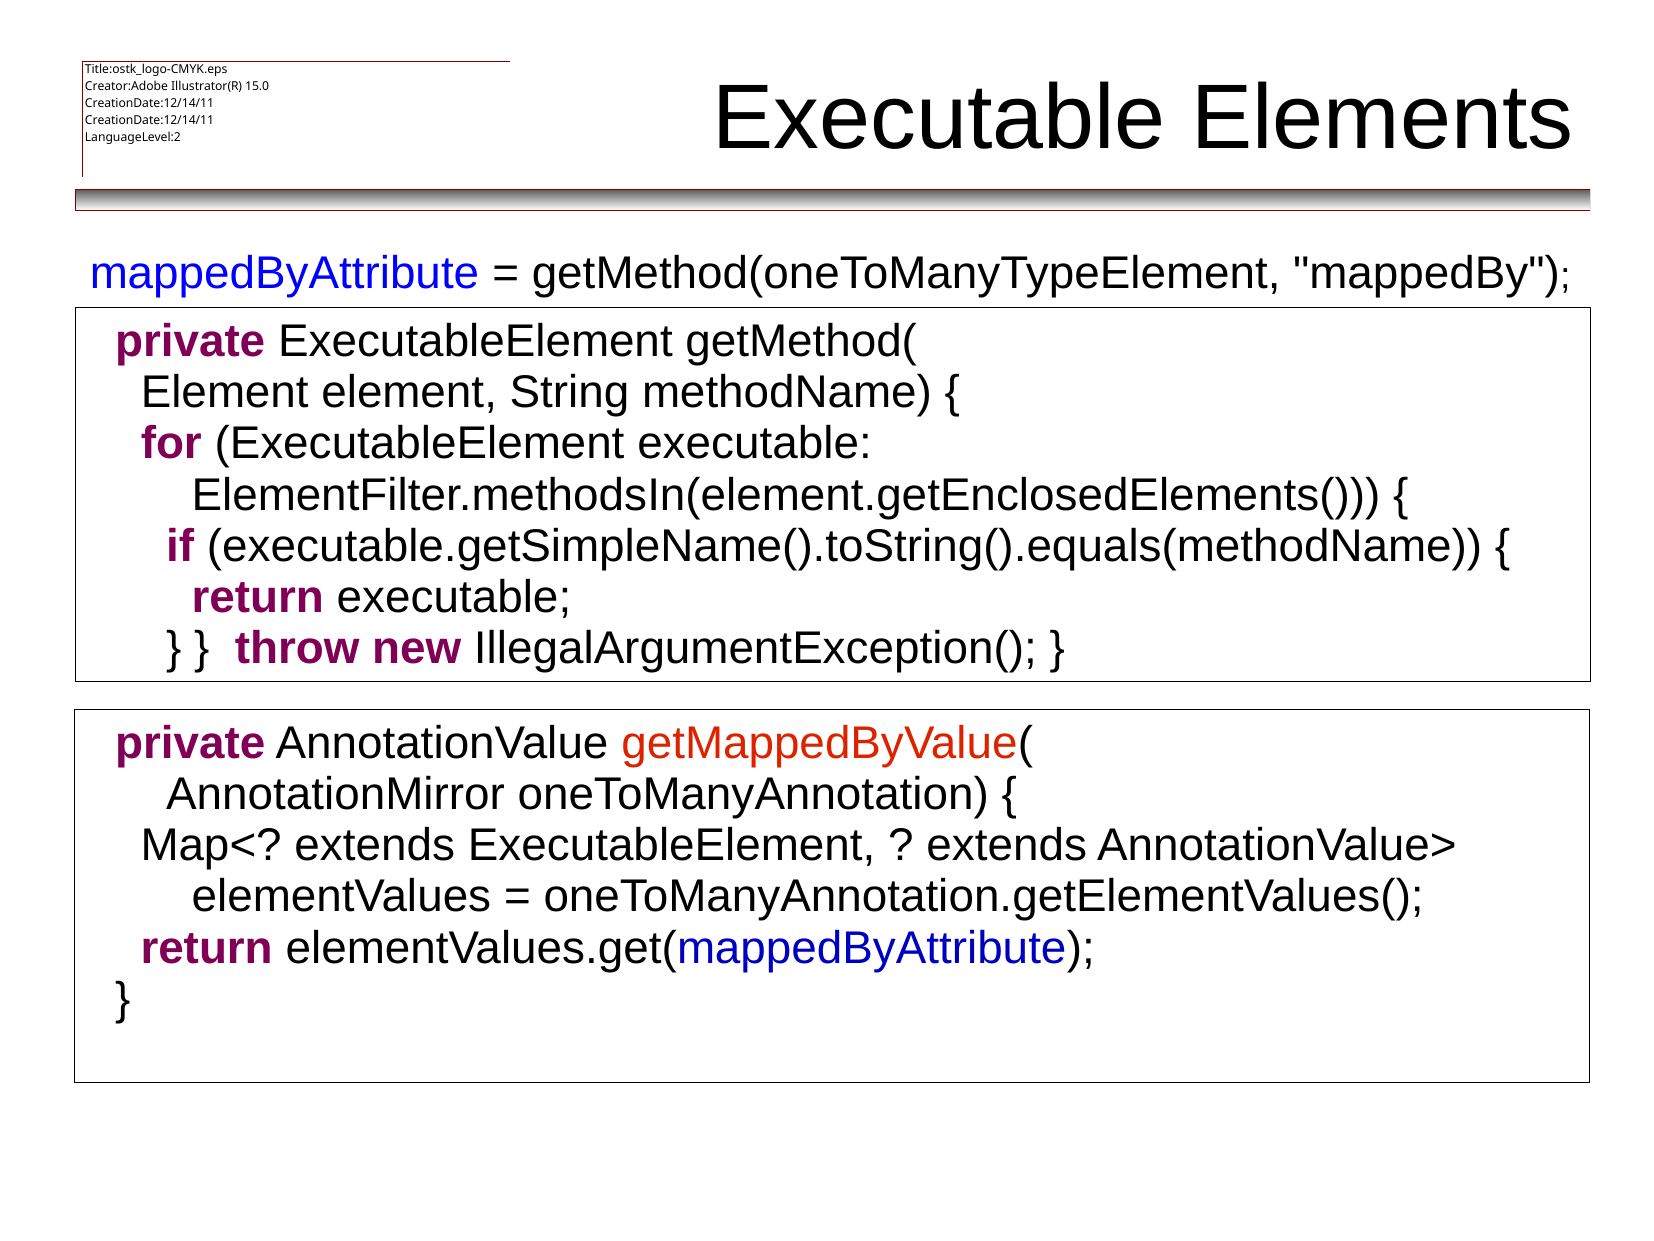

# Executable Elements
mappedByAttribute = getMethod(oneToManyTypeElement, "mappedBy");
 private ExecutableElement getMethod(
 Element element, String methodName) {
 for (ExecutableElement executable:
 ElementFilter.methodsIn(element.getEnclosedElements())) {
 if (executable.getSimpleName().toString().equals(methodName)) {
 return executable;
 } } throw new IllegalArgumentException(); }
 private AnnotationValue getMappedByValue(
 AnnotationMirror oneToManyAnnotation) {
 Map<? extends ExecutableElement, ? extends AnnotationValue>
 elementValues = oneToManyAnnotation.getElementValues();
 return elementValues.get(mappedByAttribute);
 }